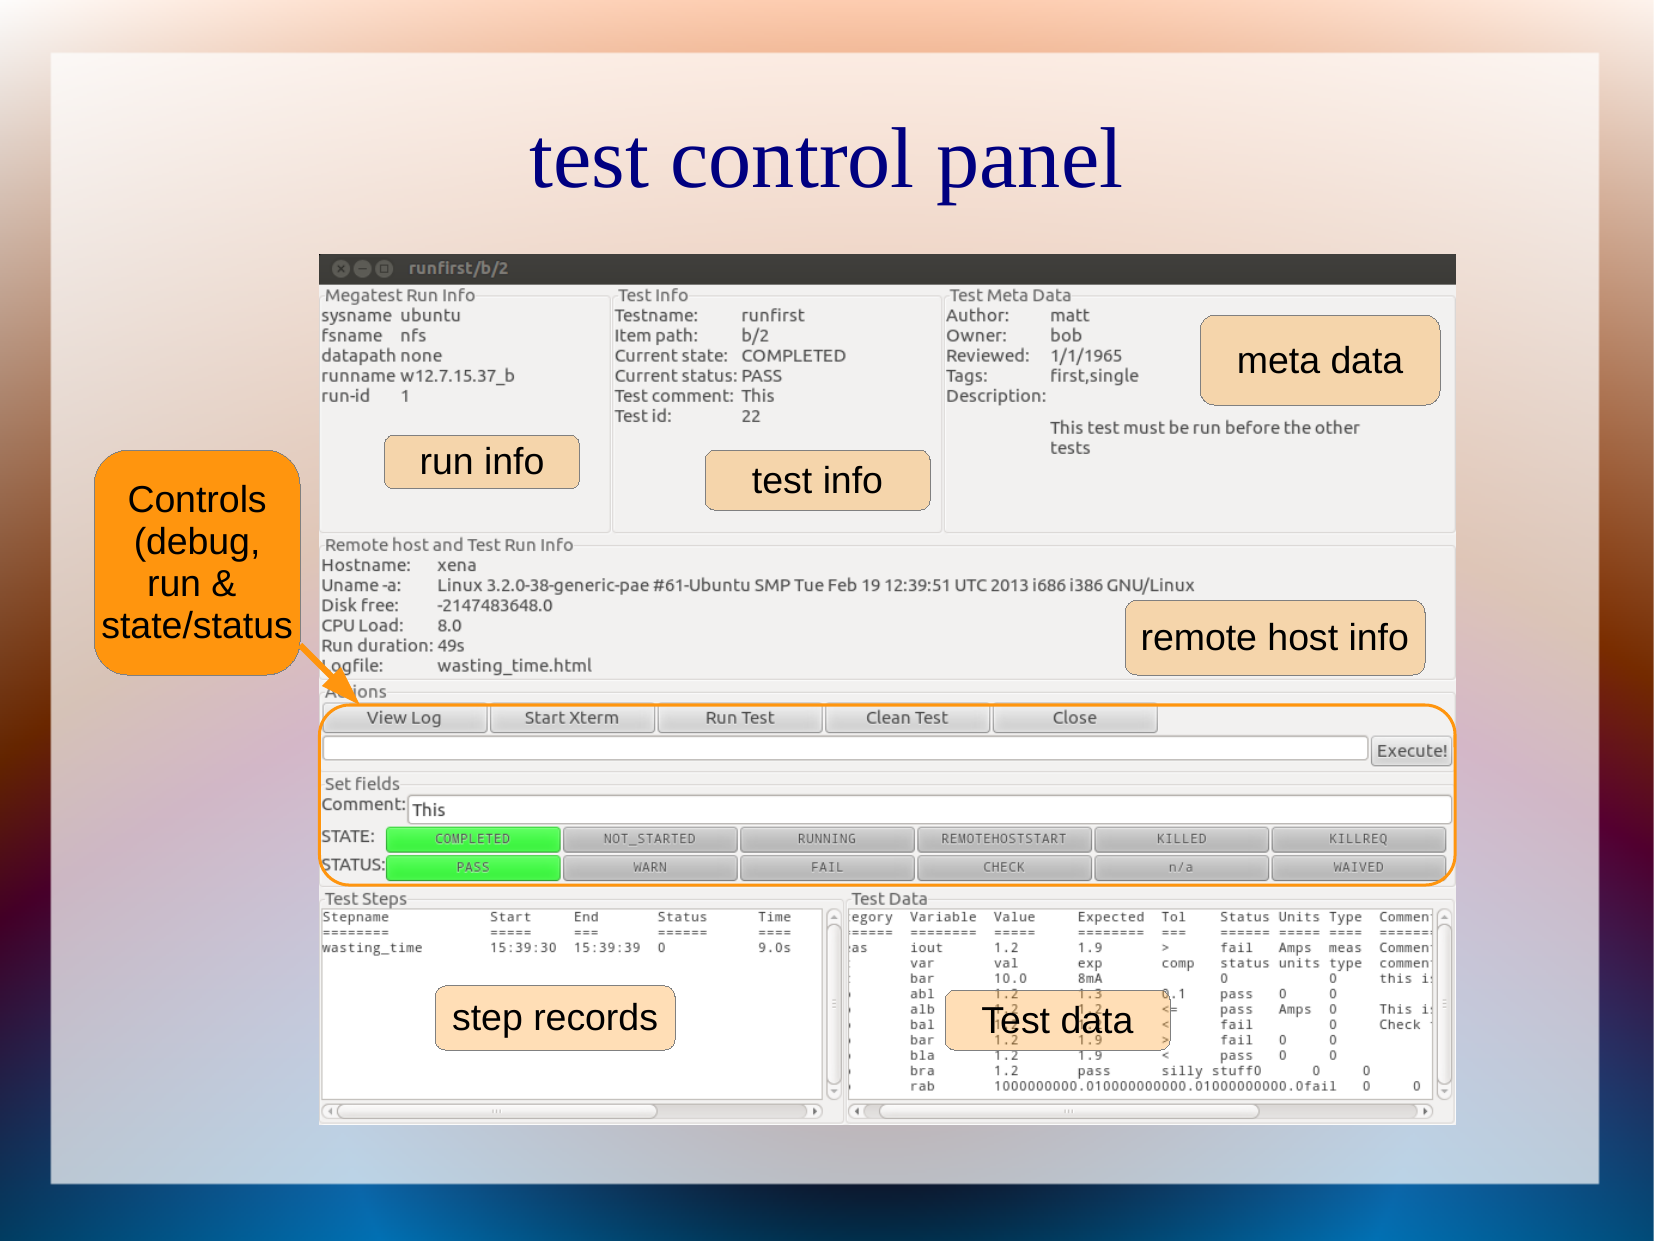

# test control panel
meta data
run info
Controls
(debug,
run &
state/status
test info
remote host info
step records
Test data